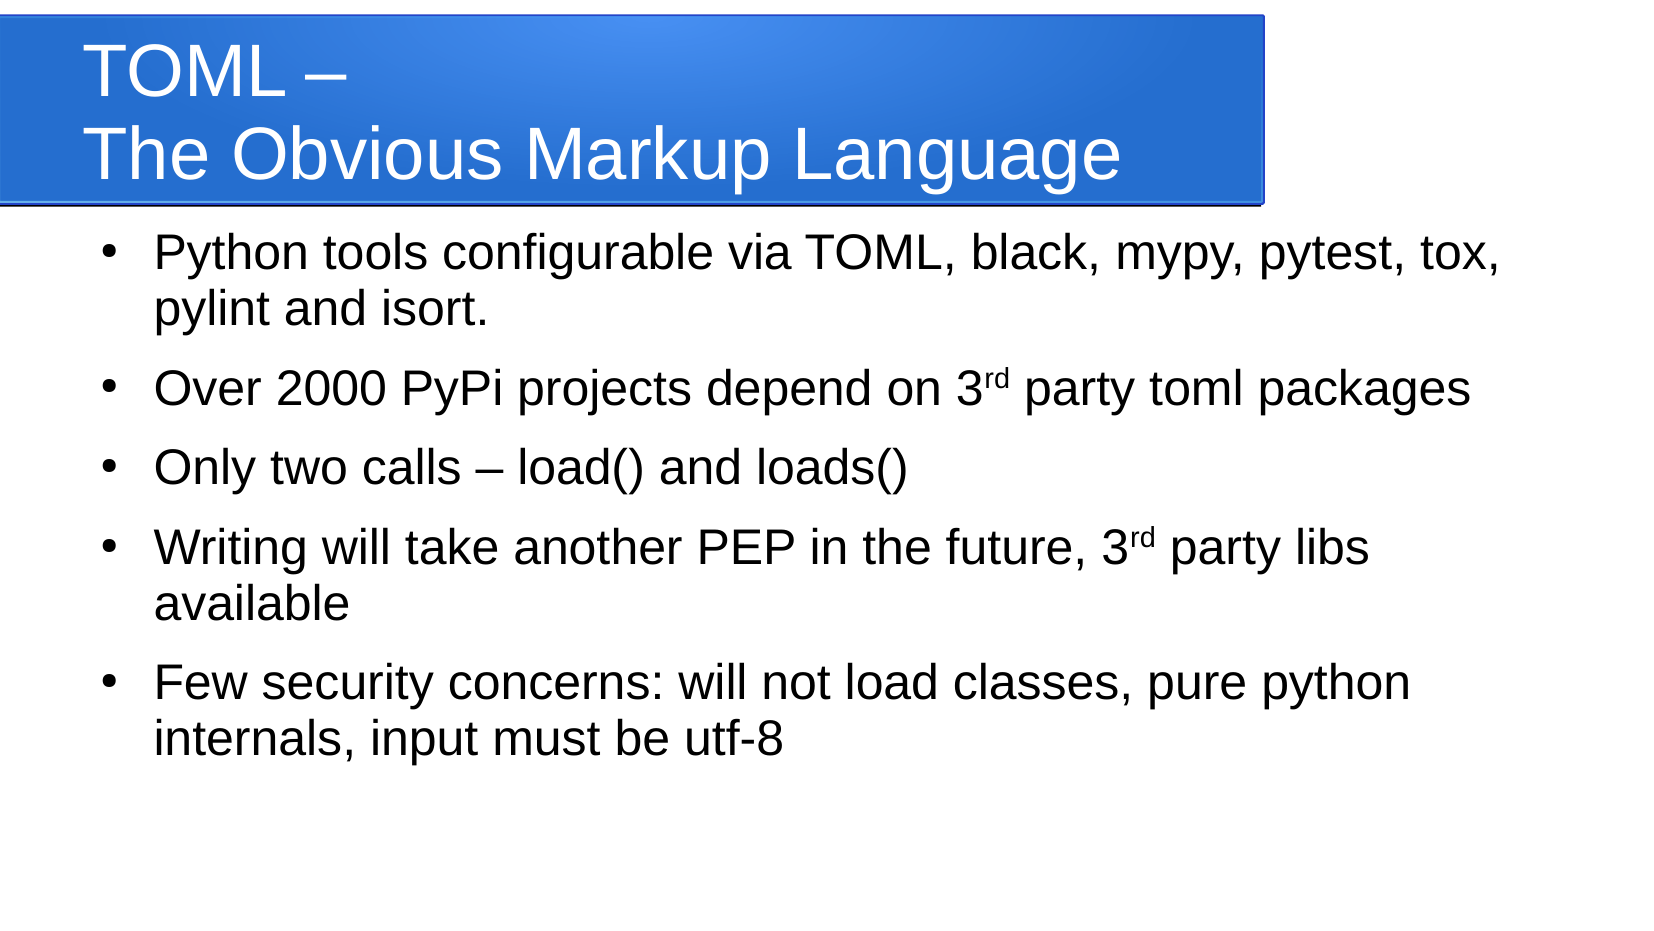

# TOML – The Obvious Markup Language
Python tools configurable via TOML, black, mypy, pytest, tox, pylint and isort.
Over 2000 PyPi projects depend on 3rd party toml packages
Only two calls – load() and loads()
Writing will take another PEP in the future, 3rd party libs available
Few security concerns: will not load classes, pure python internals, input must be utf-8